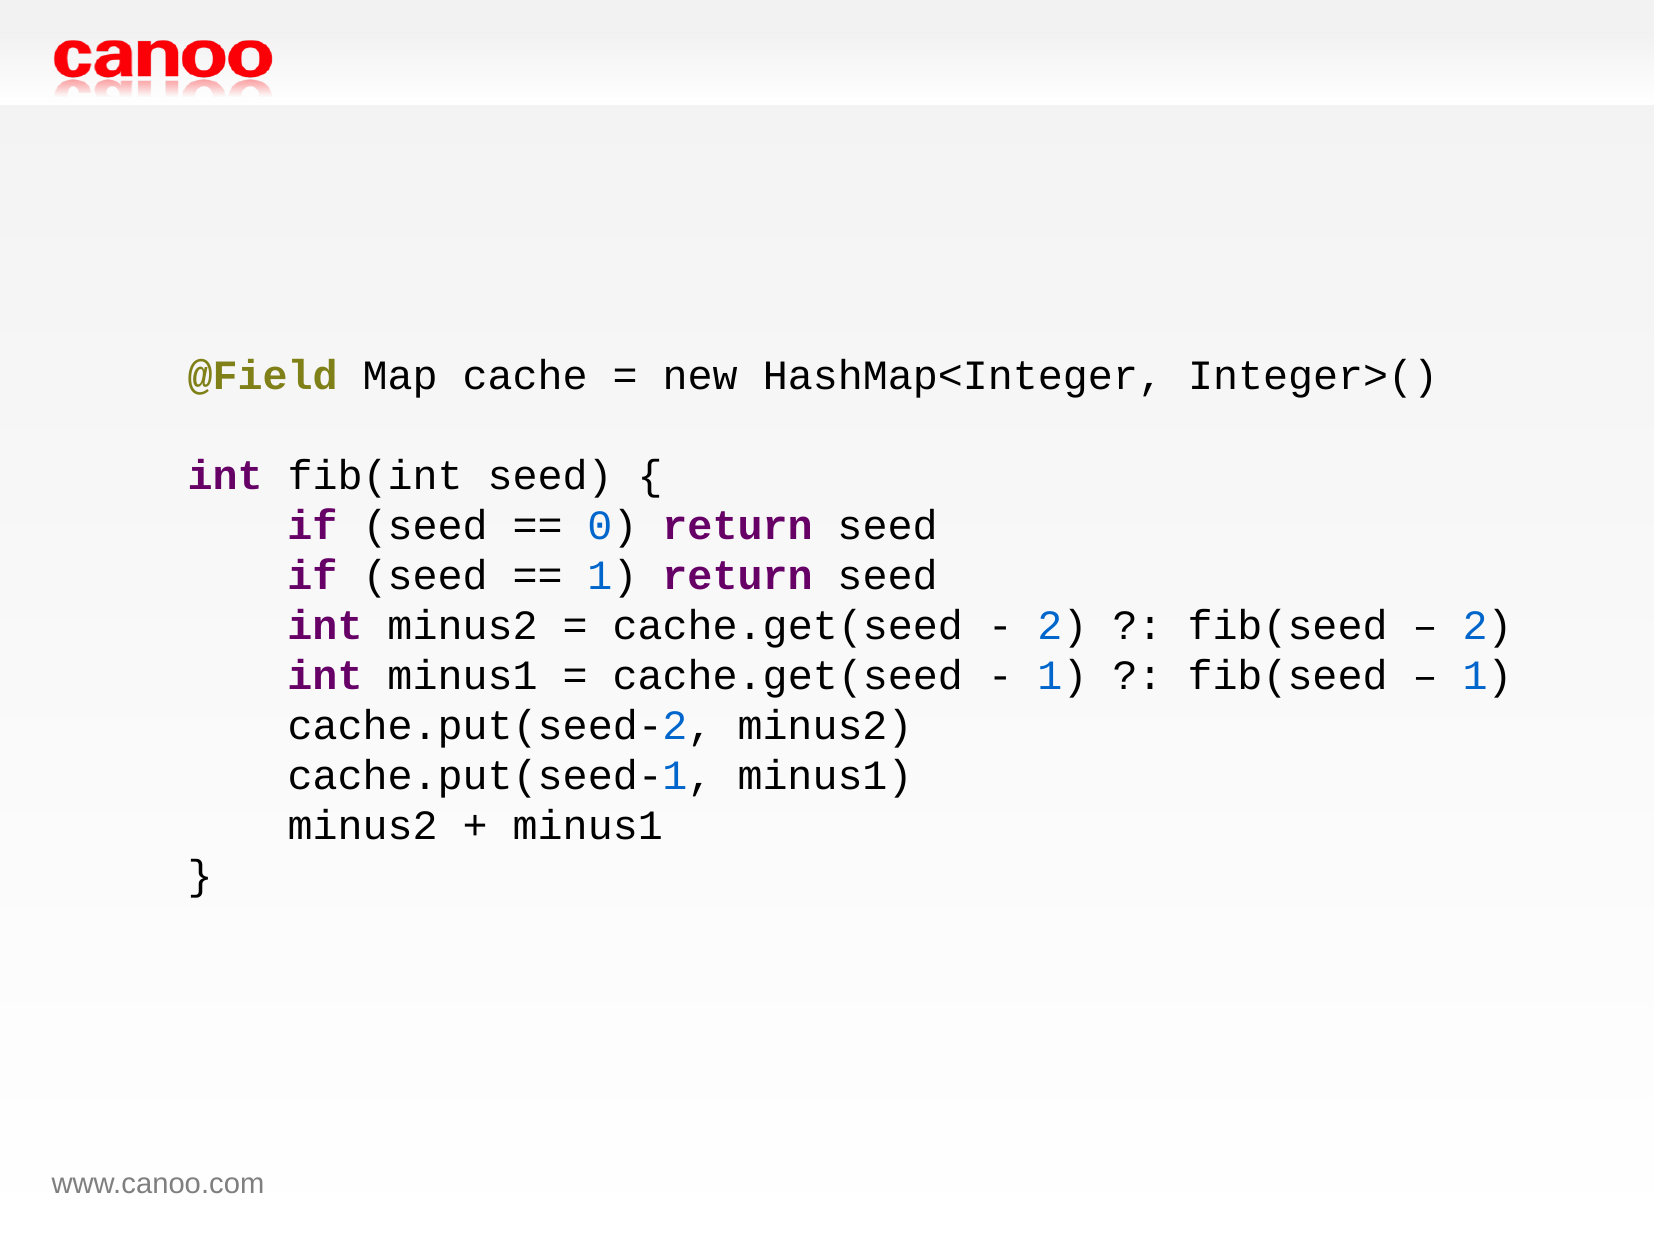

@Field Map cache = new HashMap<Integer, Integer>()
int fib(int seed) {
 if (seed == 0) return seed
 if (seed == 1) return seed
 int minus2 = cache.get(seed - 2) ?: fib(seed – 2)
 int minus1 = cache.get(seed - 1) ?: fib(seed – 1)
 cache.put(seed-2, minus2)
 cache.put(seed-1, minus1)
 minus2 + minus1
}